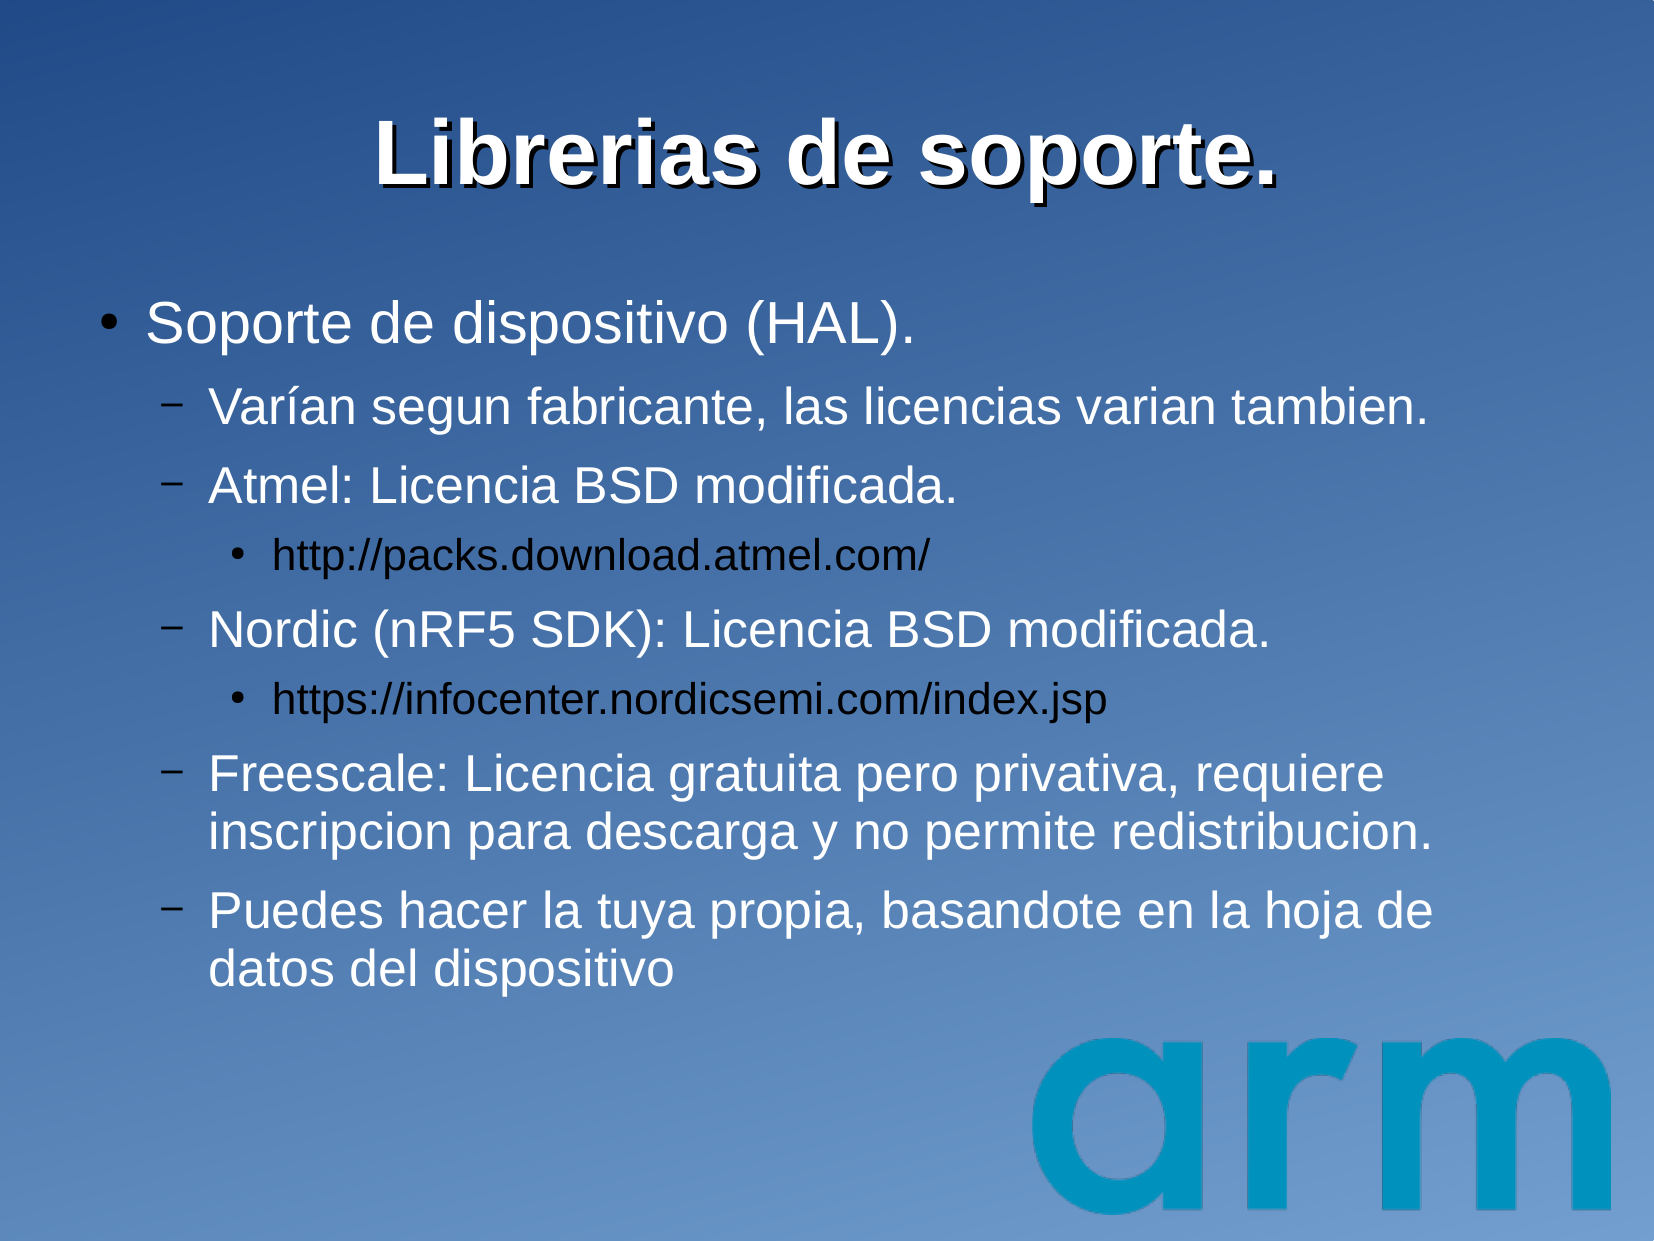

# Librerias de soporte.
Soporte de dispositivo (HAL).
Varían segun fabricante, las licencias varian tambien.
Atmel: Licencia BSD modificada.
http://packs.download.atmel.com/
Nordic (nRF5 SDK): Licencia BSD modificada.
https://infocenter.nordicsemi.com/index.jsp
Freescale: Licencia gratuita pero privativa, requiere inscripcion para descarga y no permite redistribucion.
Puedes hacer la tuya propia, basandote en la hoja de datos del dispositivo